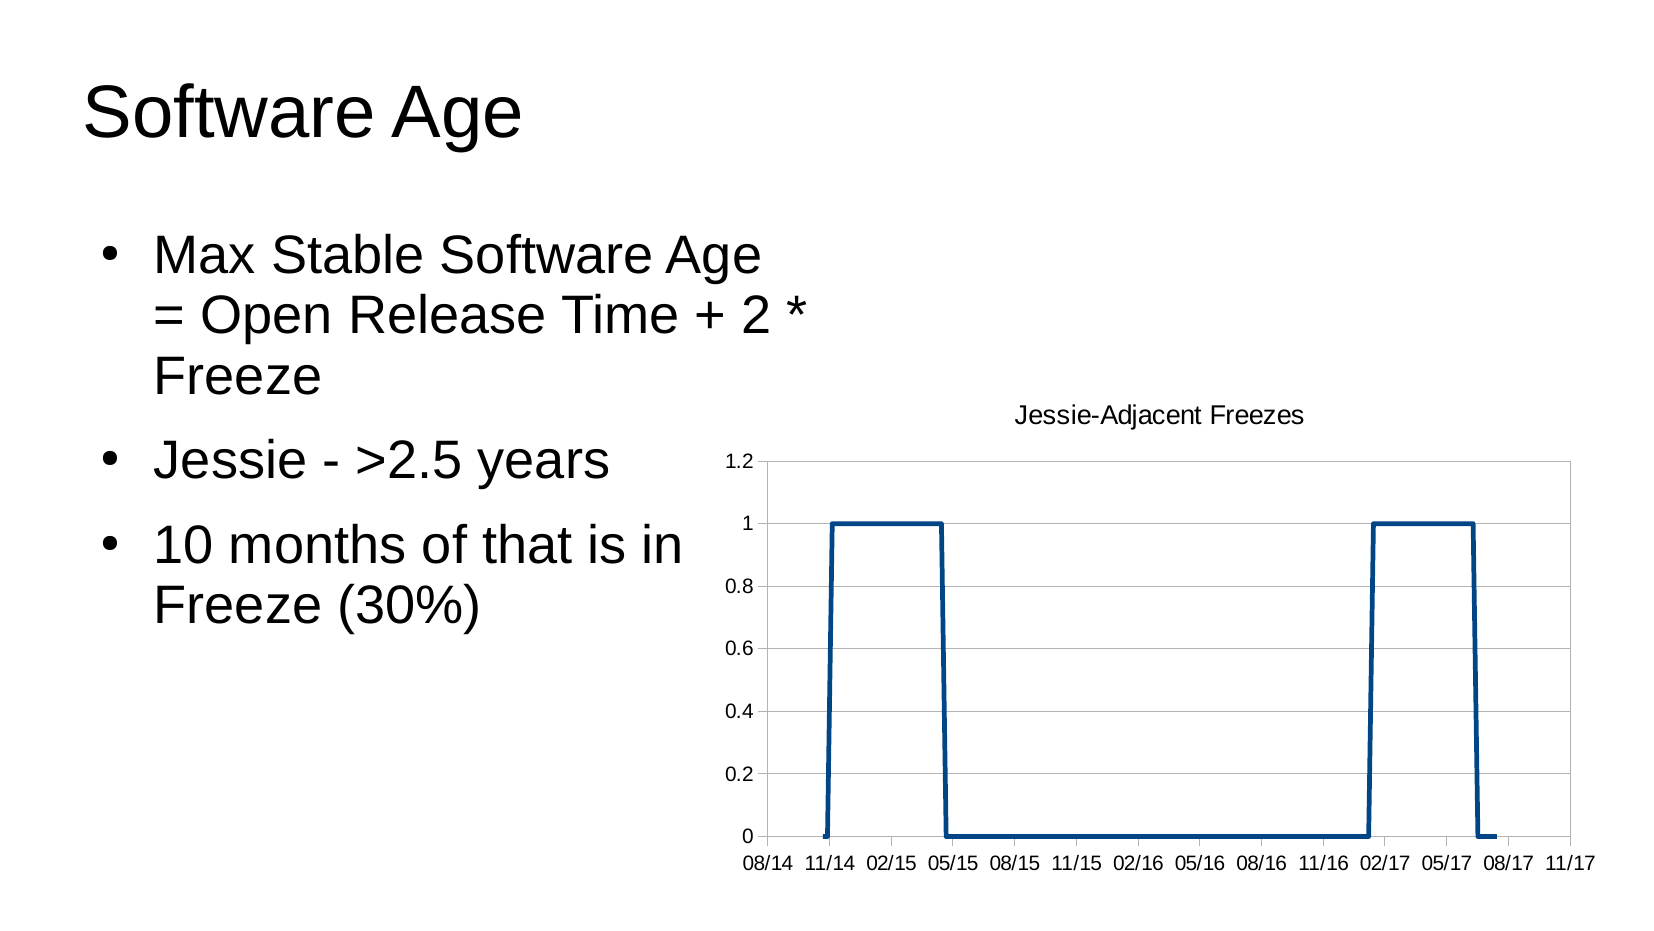

# Software Age
Max Stable Software Age = Open Release Time + 2 * Freeze
Jessie - >2.5 years
10 months of that is in Freeze (30%)
### Chart: Jessie-Adjacent Freezes
| Category | freeze |
|---|---|